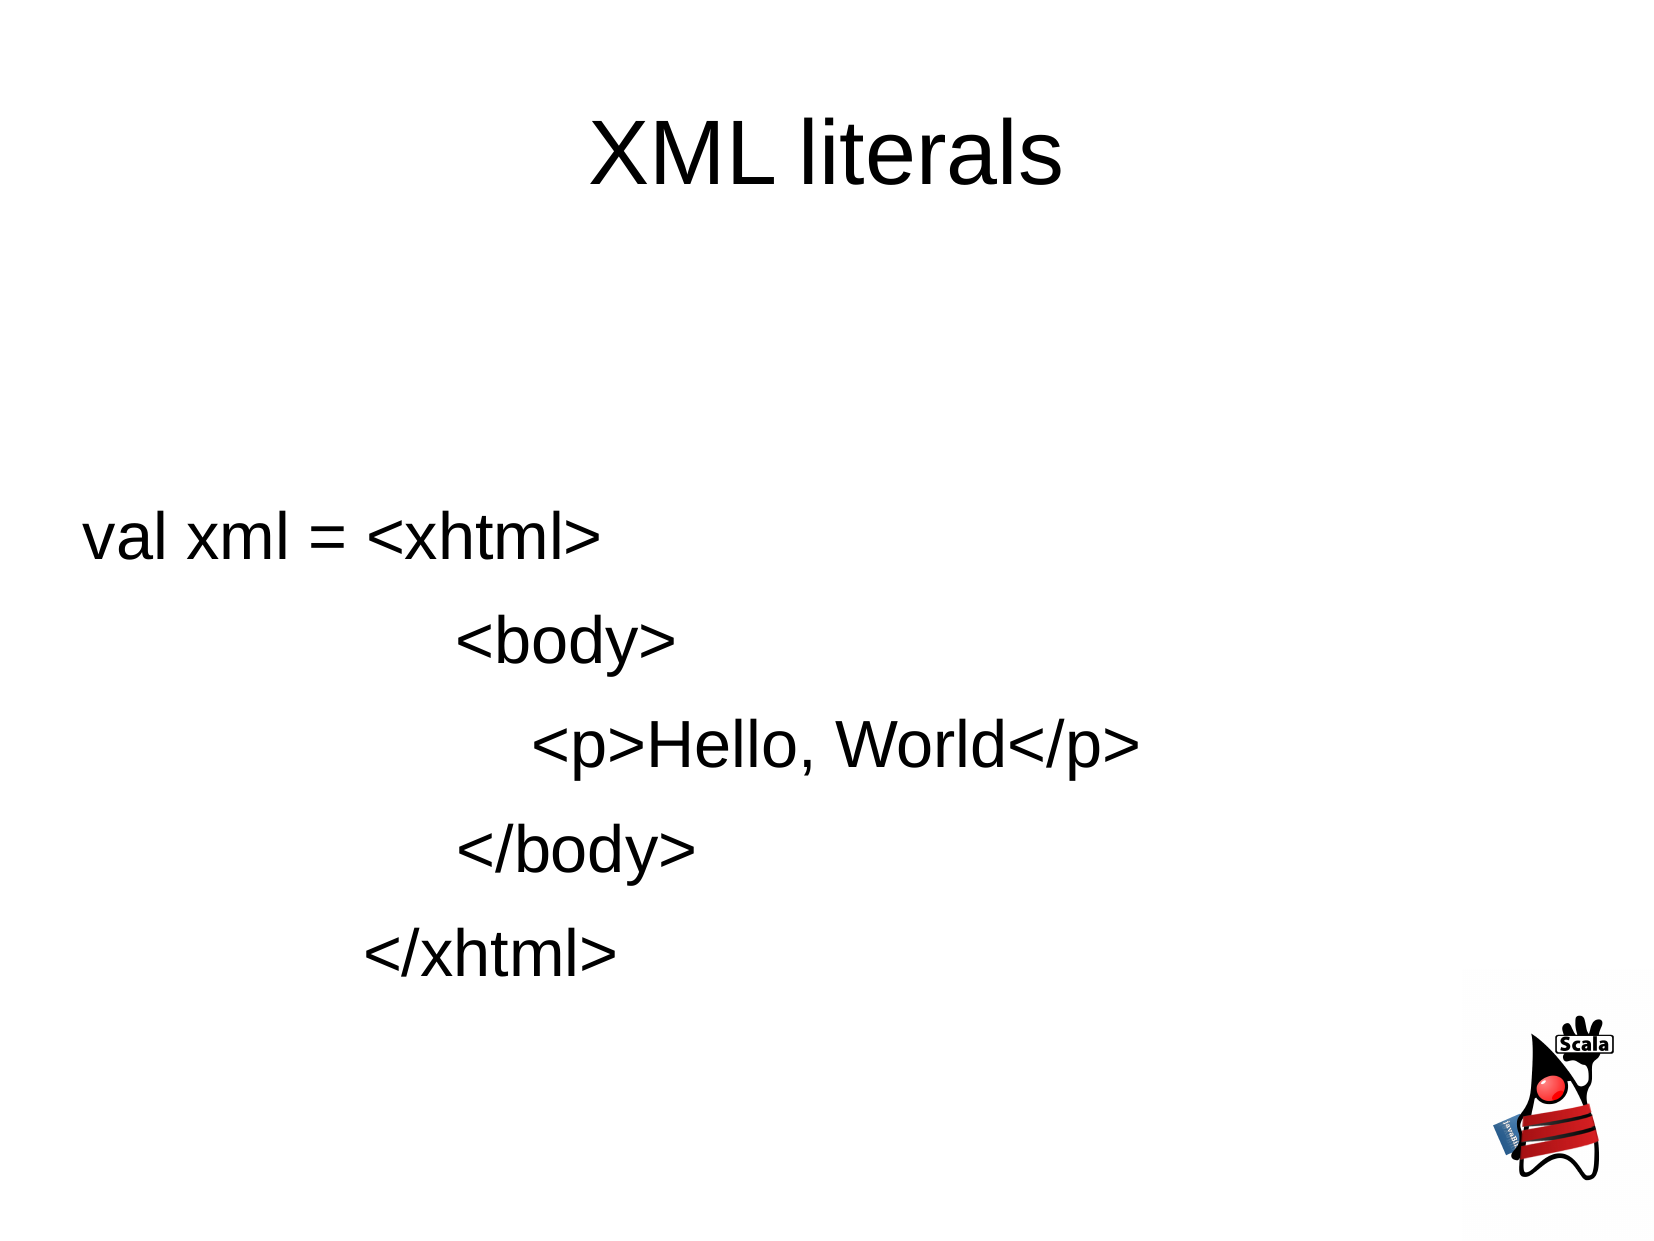

# XML literals
val xml = <xhtml>
			 <body>
					 <p>Hello, World</p>
				 </body>
			 </xhtml>